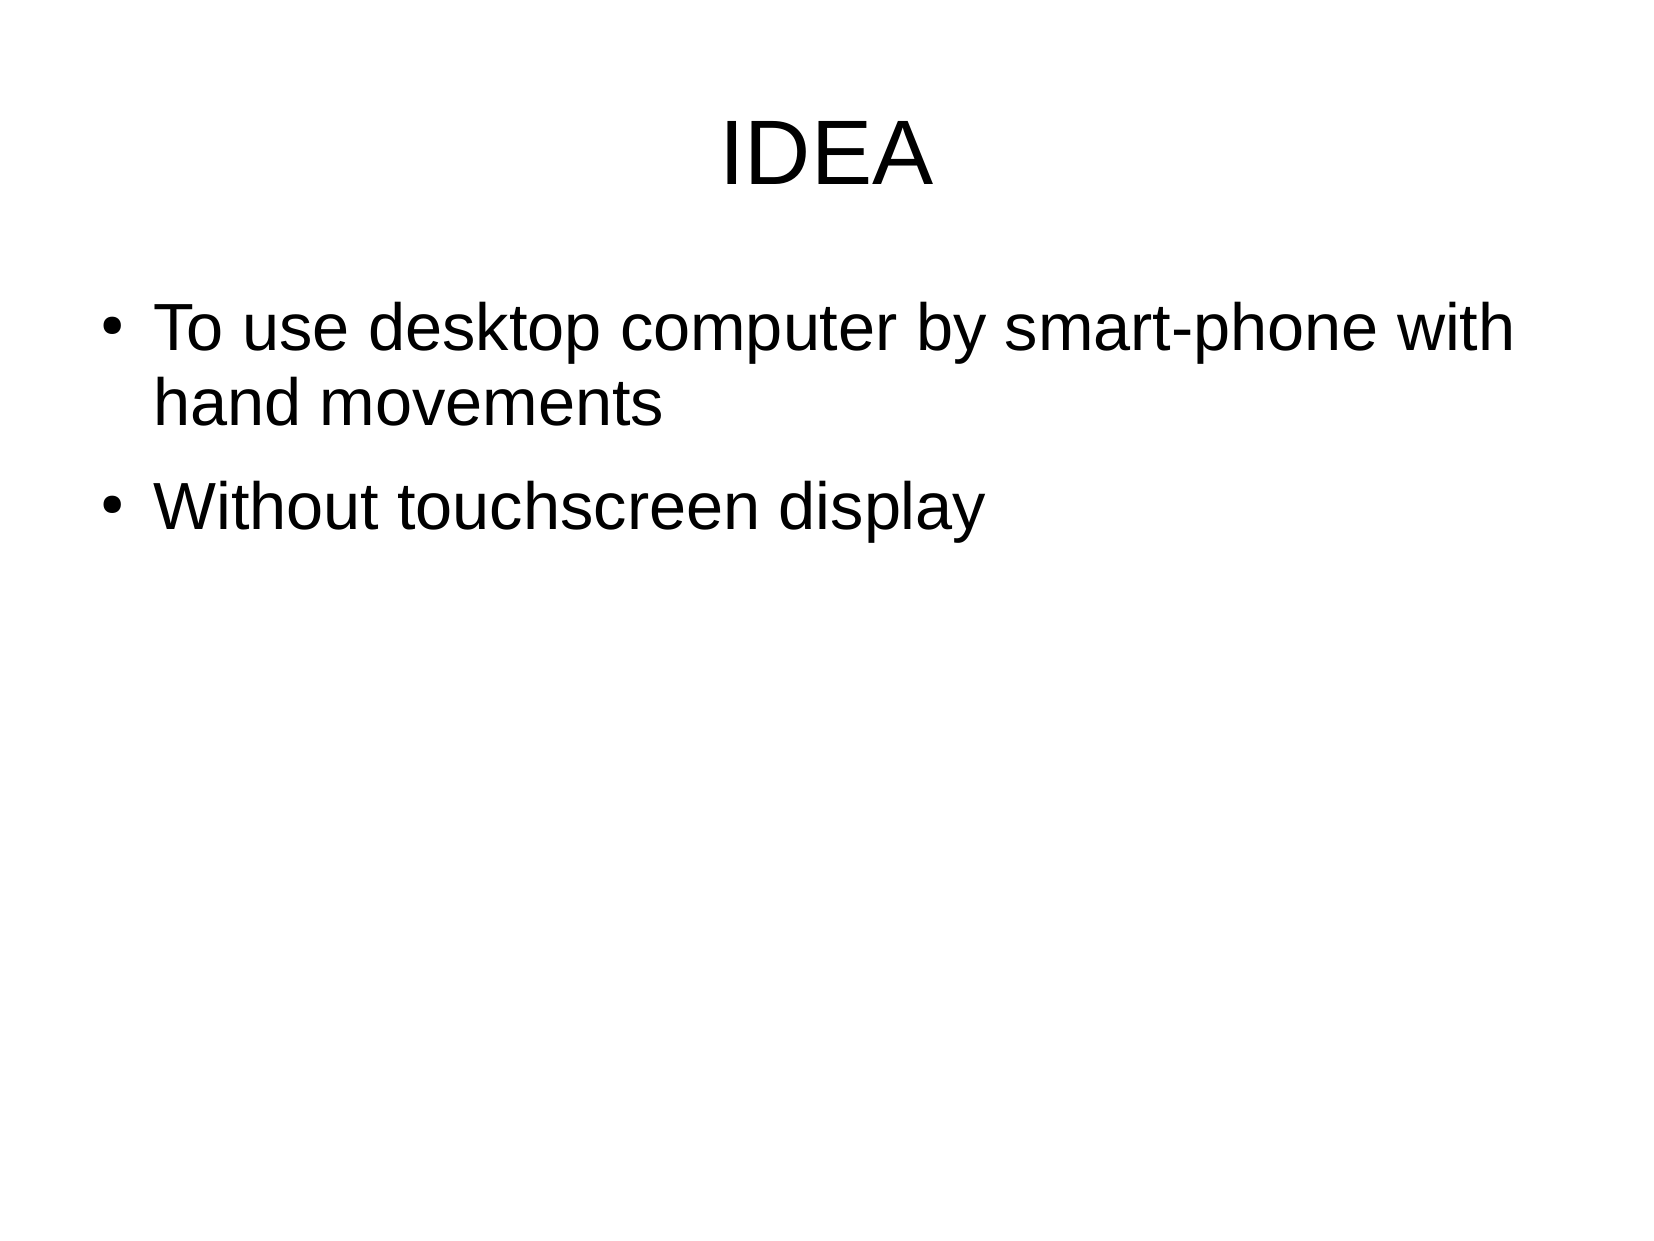

# IDEA
To use desktop computer by smart-phone with hand movements
Without touchscreen display